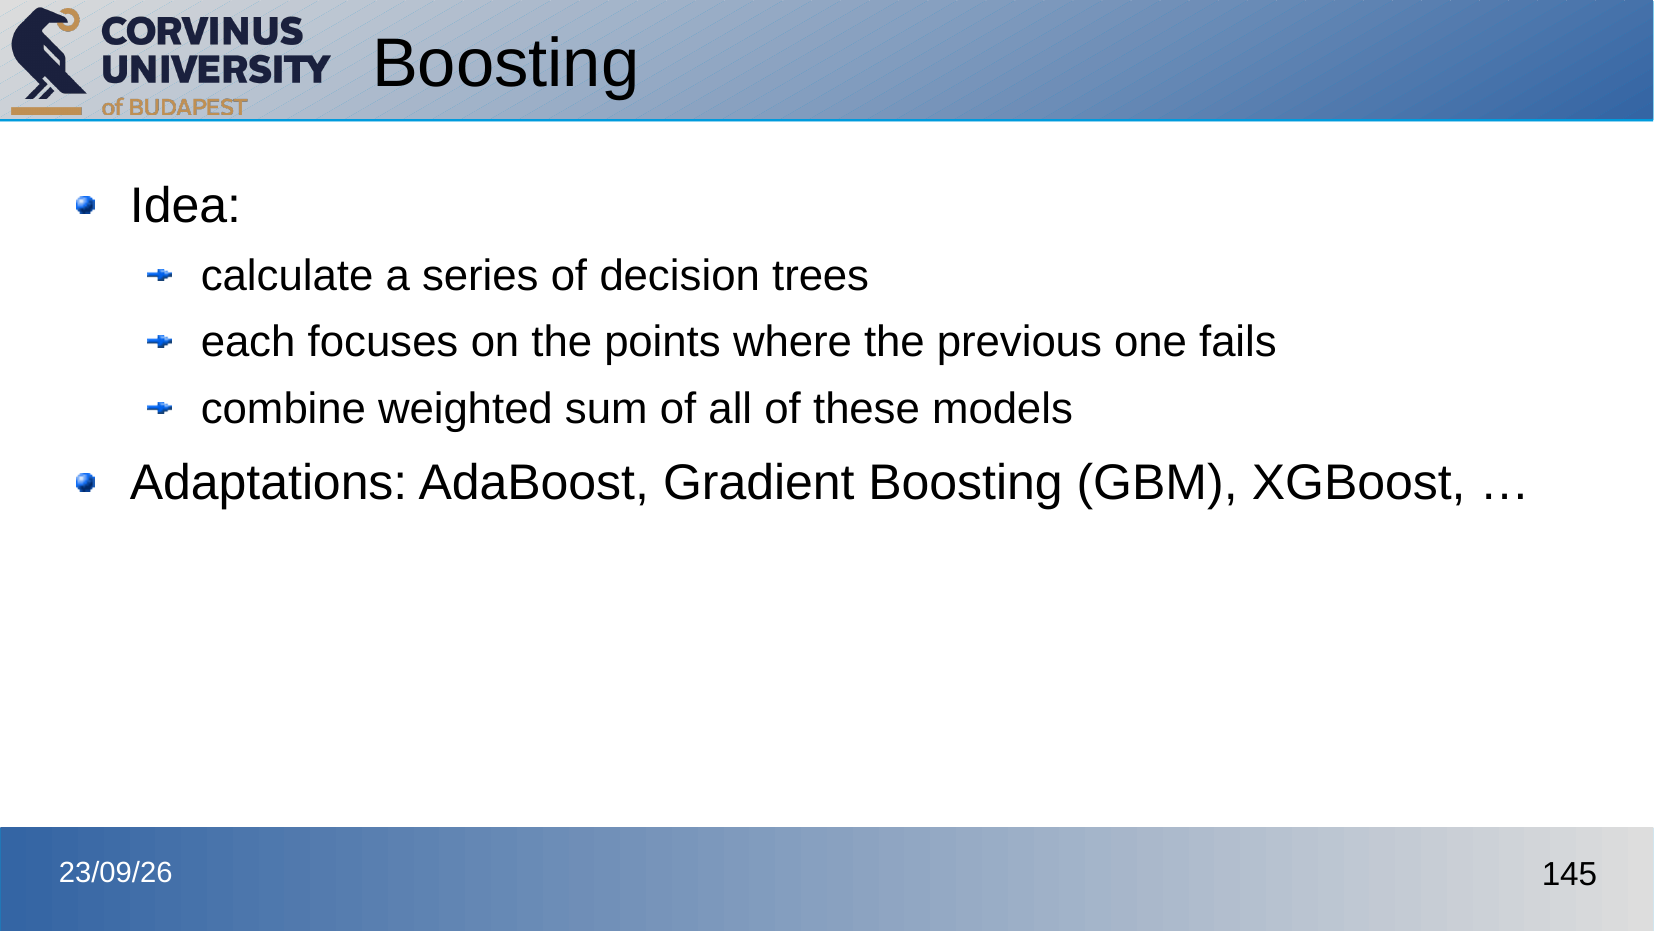

# Boosting
Idea:
calculate a series of decision trees
each focuses on the points where the previous one fails
combine weighted sum of all of these models
Adaptations: AdaBoost, Gradient Boosting (GBM), XGBoost, …